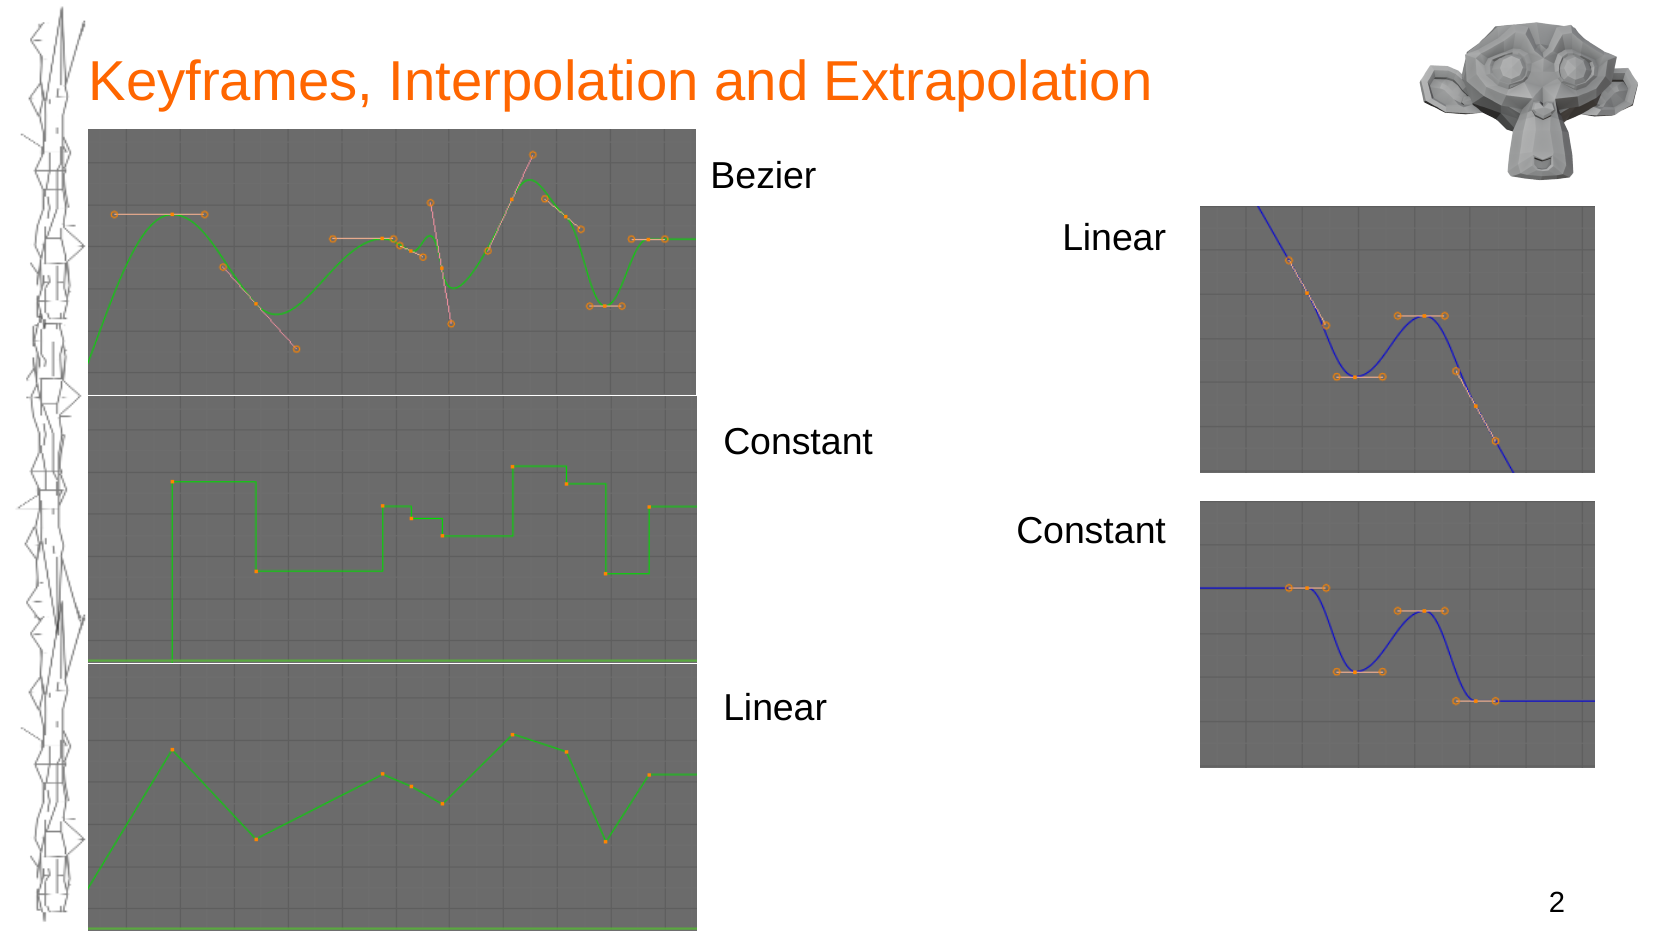

# Keyframes, Interpolation and Extrapolation
Bezier
Linear
Constant
Constant
Linear
2